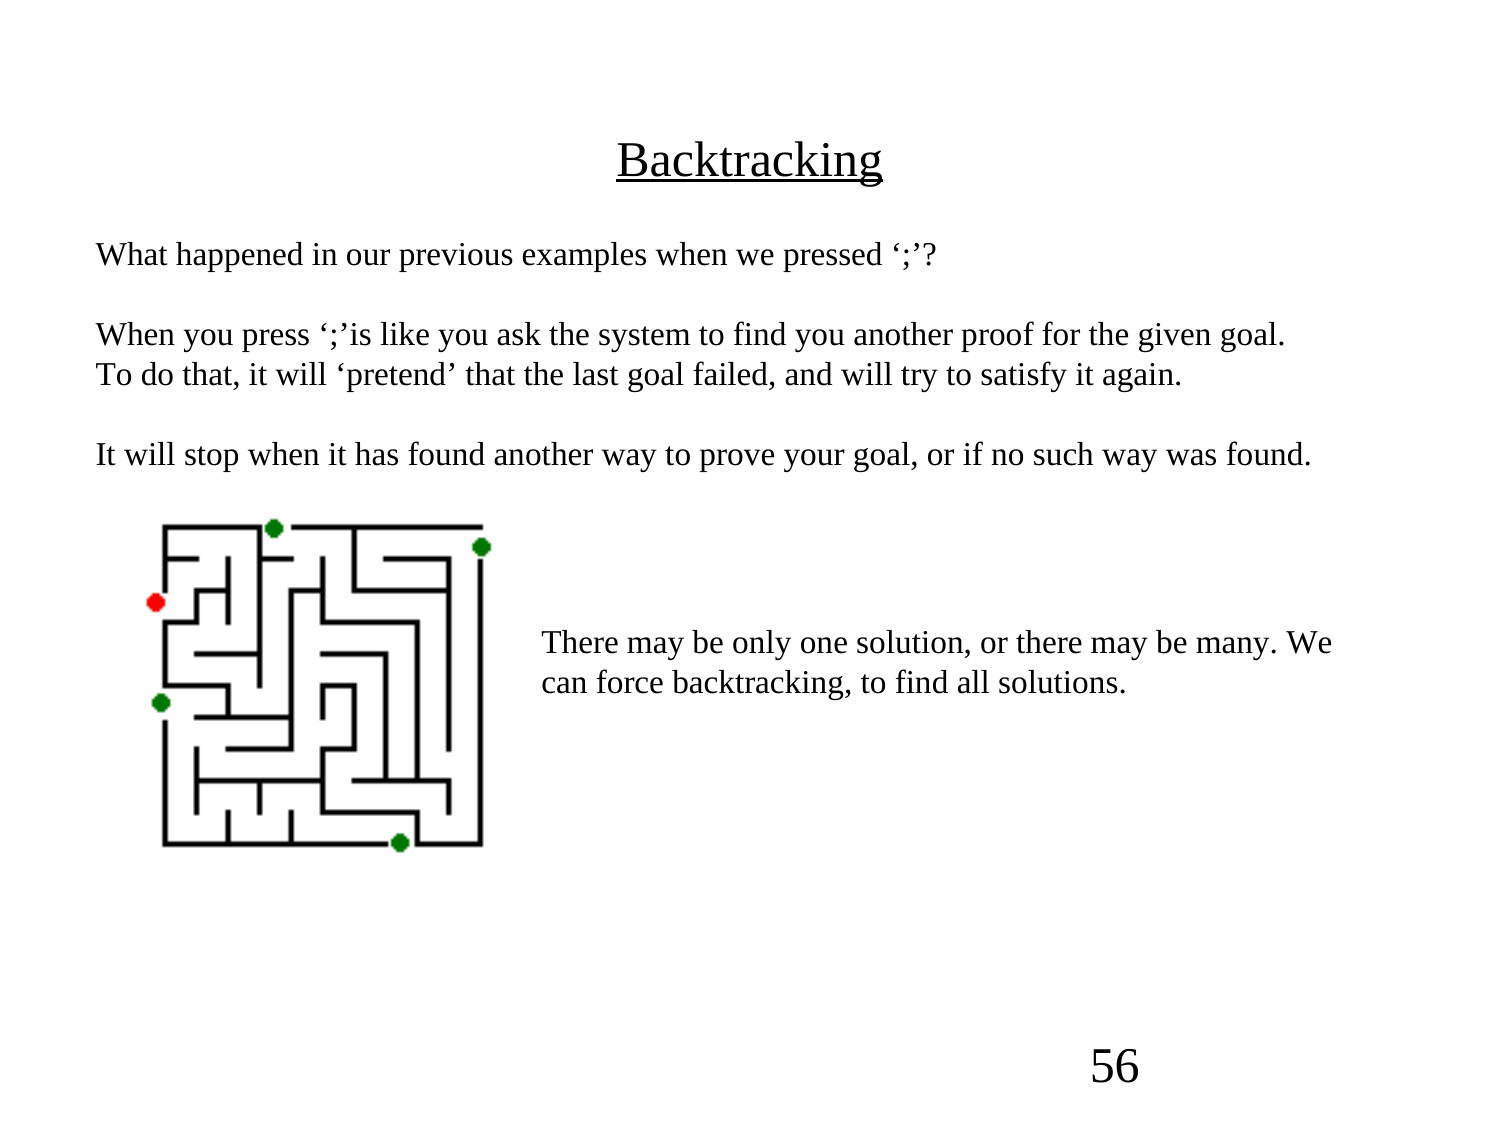

# Backtracking
What happened in our previous examples when we pressed ‘;’?
When you press ‘;’is like you ask the system to find you another proof for the given goal.
To do that, it will ‘pretend’ that the last goal failed, and will try to satisfy it again.
It will stop when it has found another way to prove your goal, or if no such way was found.
There may be only one solution, or there may be many. We
can force backtracking, to find all solutions.
56